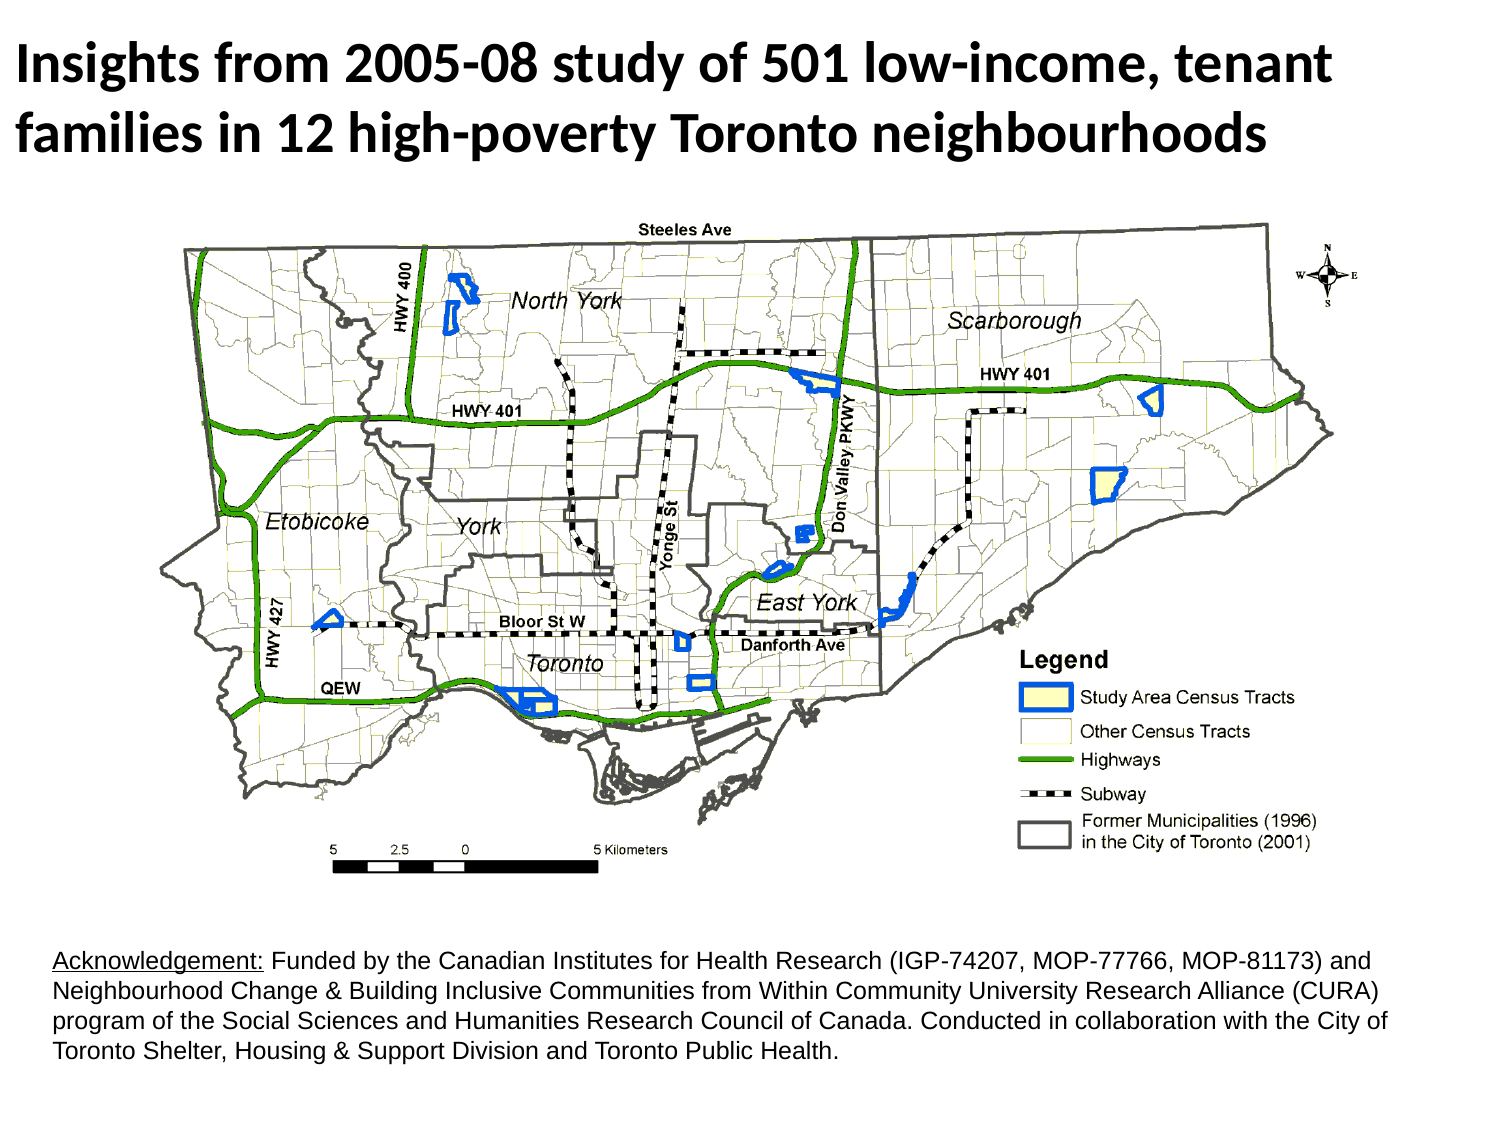

# Insights from 2005-08 study of 501 low-income, tenant families in 12 high-poverty Toronto neighbourhoods
Acknowledgement: Funded by the Canadian Institutes for Health Research (IGP-74207, MOP-77766, MOP-81173) and Neighbourhood Change & Building Inclusive Communities from Within Community University Research Alliance (CURA) program of the Social Sciences and Humanities Research Council of Canada. Conducted in collaboration with the City of Toronto Shelter, Housing & Support Division and Toronto Public Health.